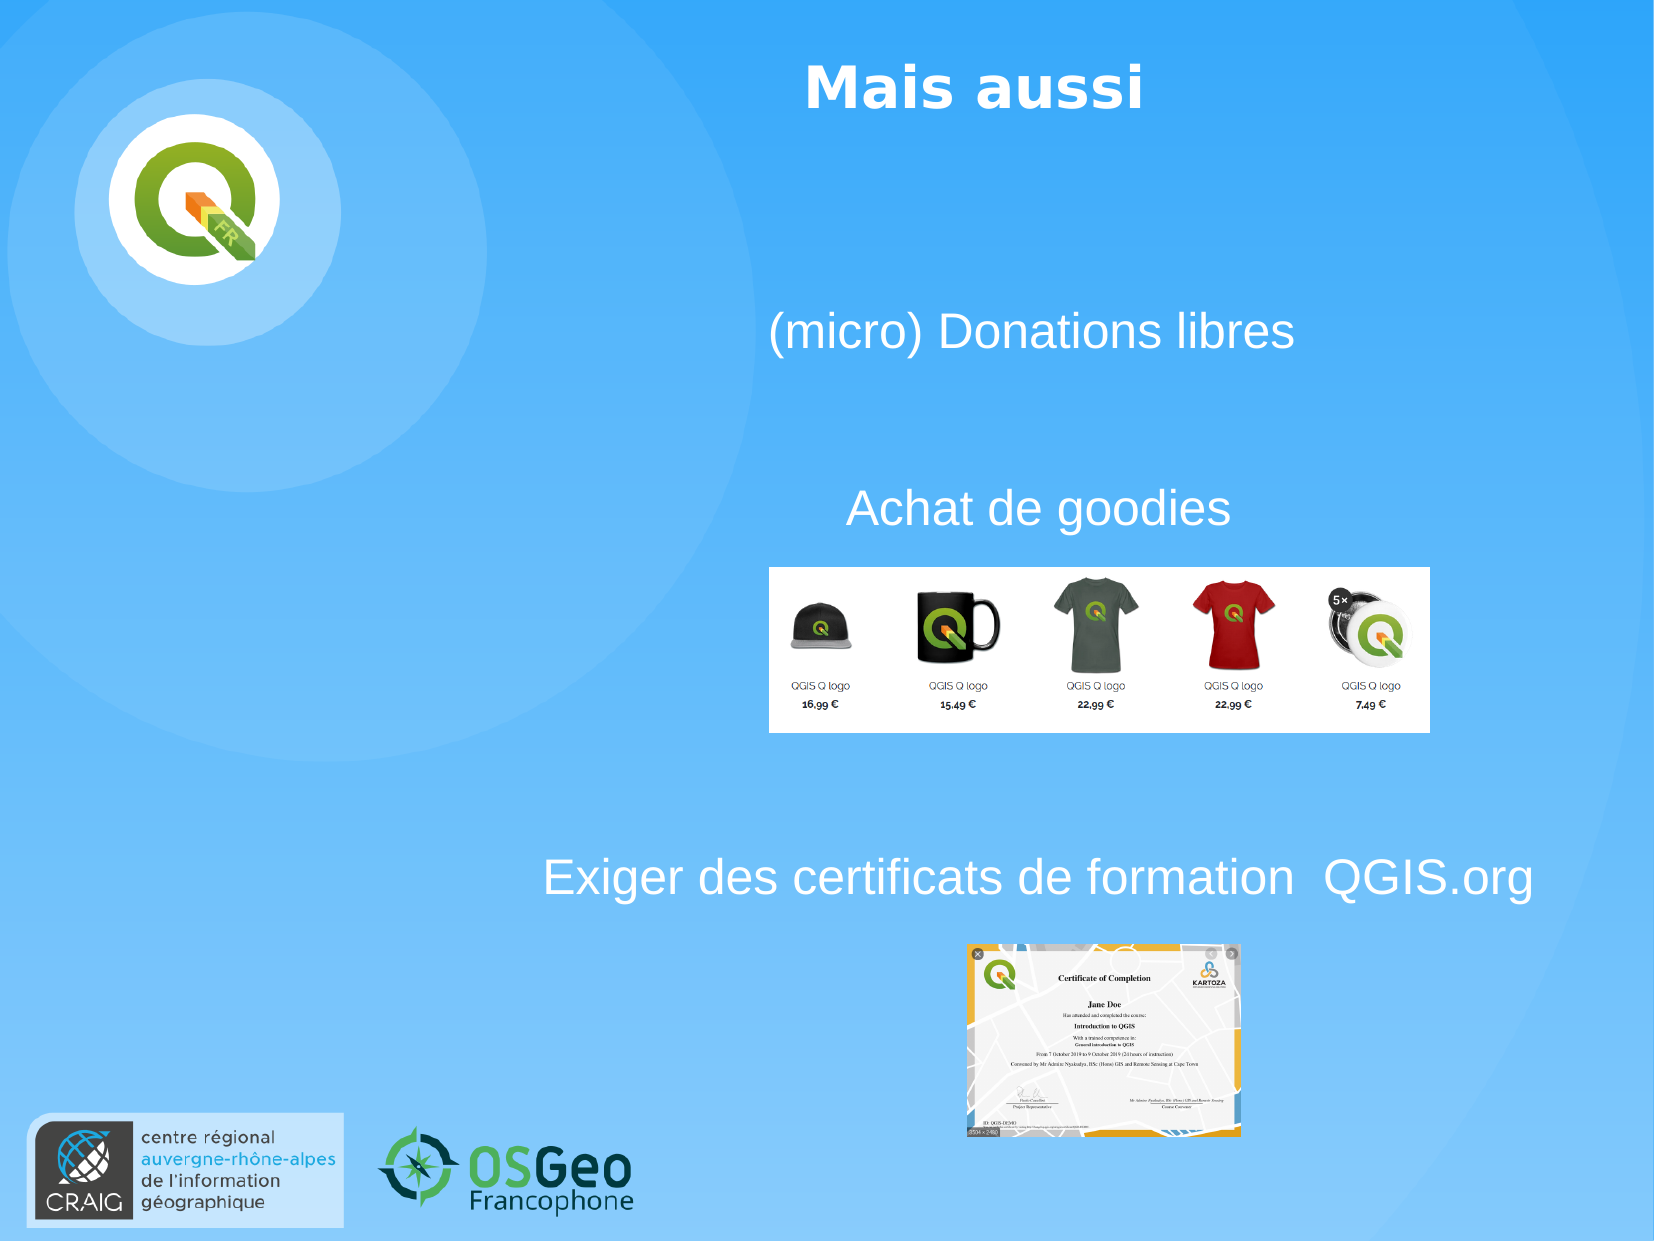

Mais aussi
(micro) Donations libres
Achat de goodies
Exiger des certificats de formation QGIS.org